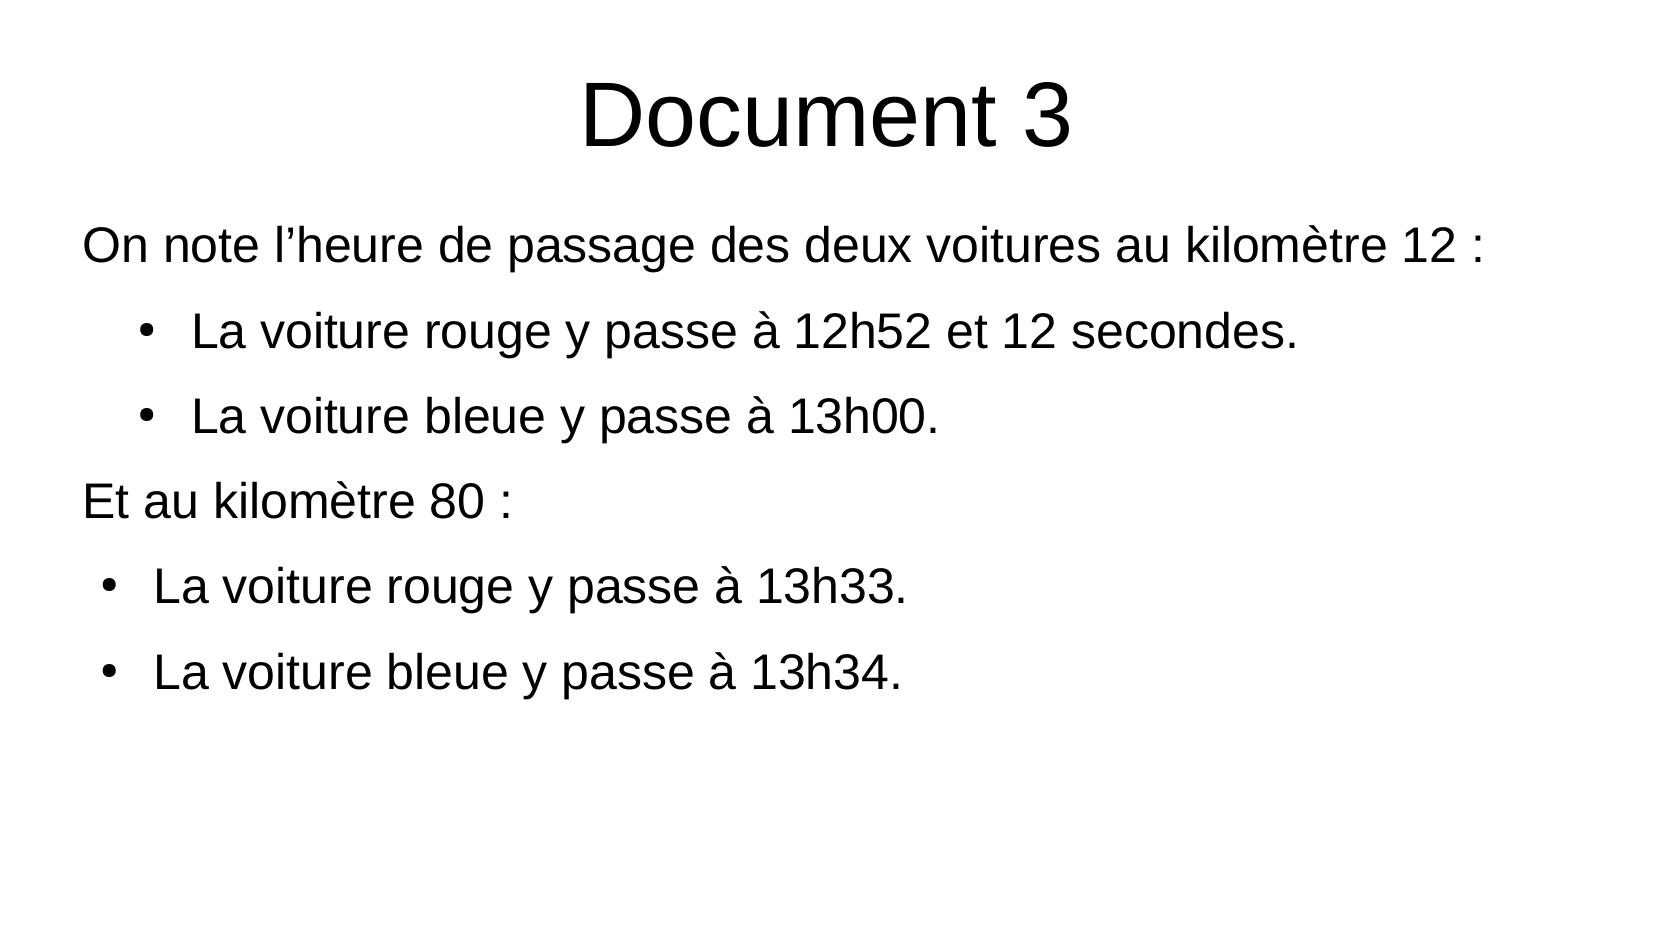

# Document 3
On note l’heure de passage des deux voitures au kilomètre 12 :
La voiture rouge y passe à 12h52 et 12 secondes.
La voiture bleue y passe à 13h00.
Et au kilomètre 80 :
La voiture rouge y passe à 13h33.
La voiture bleue y passe à 13h34.